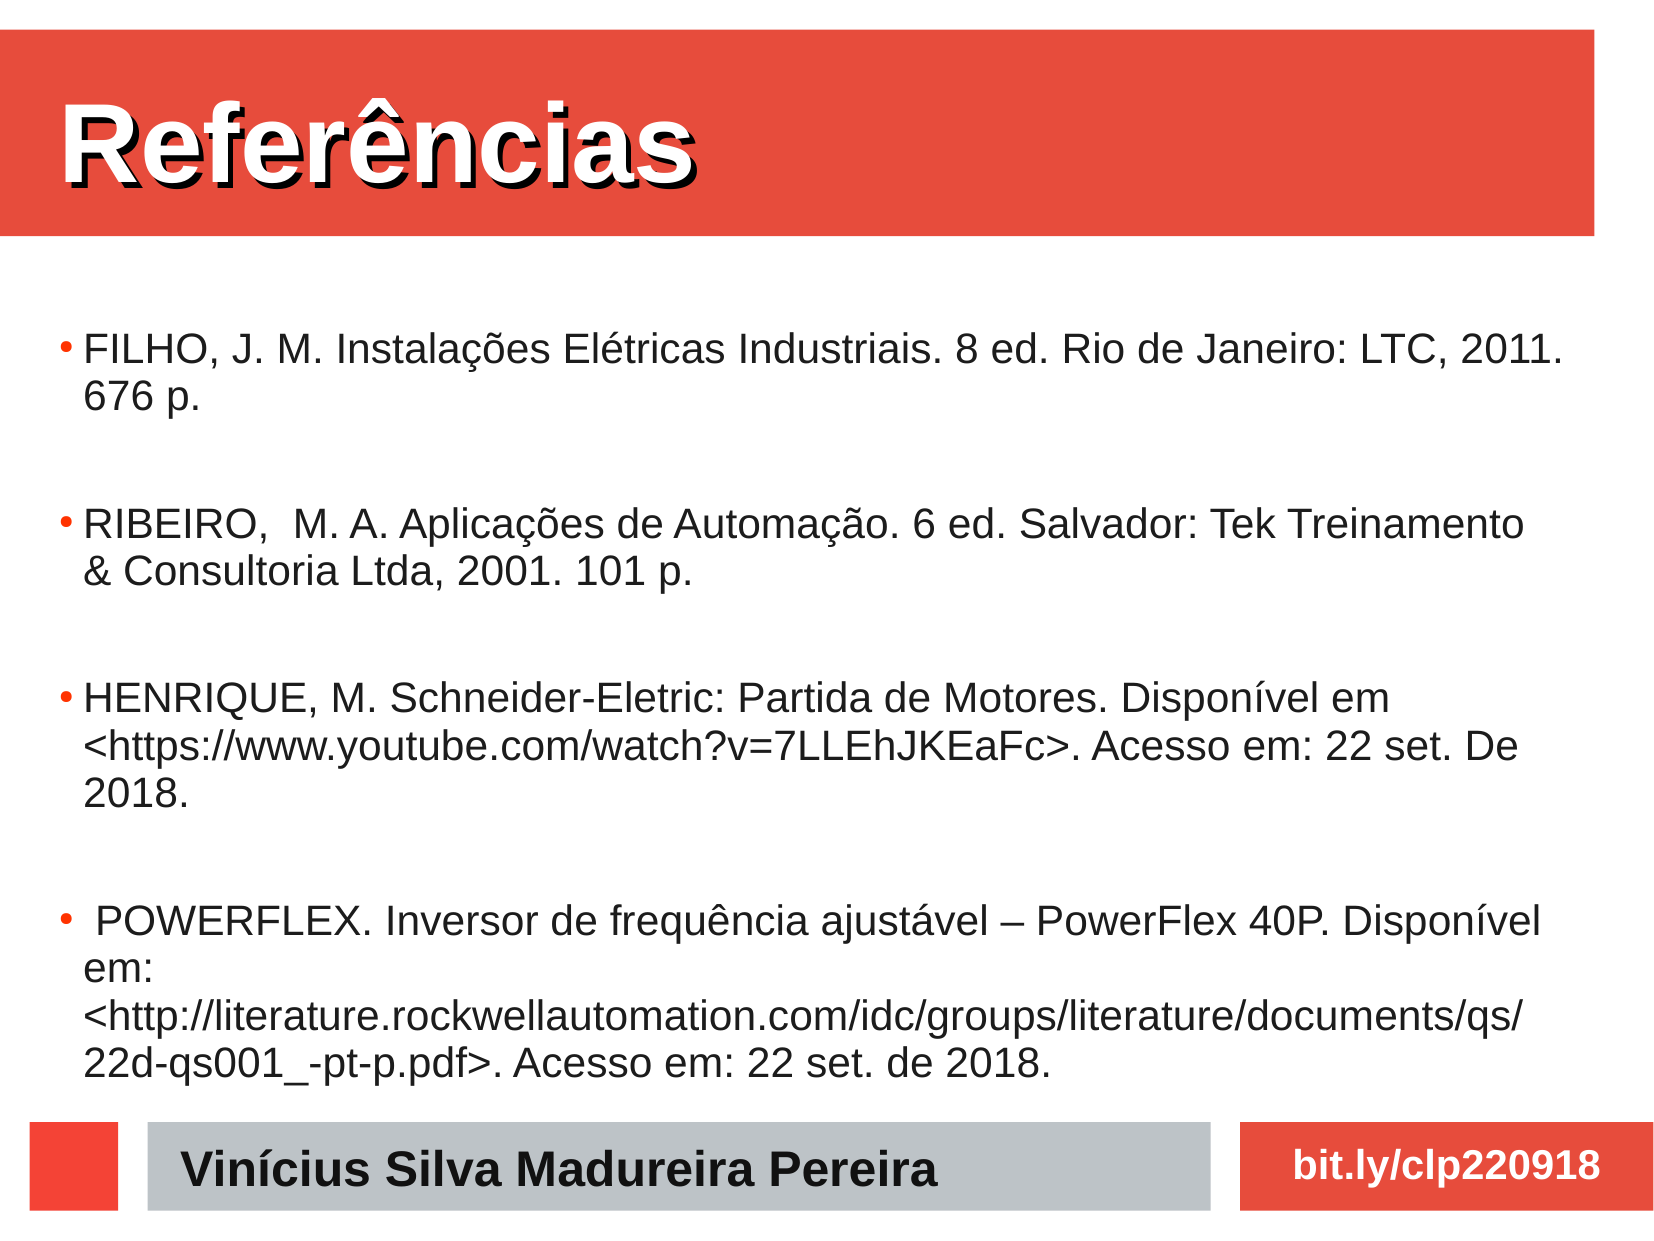

# Referências
FILHO, J. M. Instalações Elétricas Industriais. 8 ed. Rio de Janeiro: LTC, 2011. 676 p.
RIBEIRO, M. A. Aplicações de Automação. 6 ed. Salvador: Tek Treinamento & Consultoria Ltda, 2001. 101 p.
HENRIQUE, M. Schneider-Eletric: Partida de Motores. Disponível em <https://www.youtube.com/watch?v=7LLEhJKEaFc>. Acesso em: 22 set. De 2018.
 POWERFLEX. Inversor de frequência ajustável – PowerFlex 40P. Disponível em: <http://literature.rockwellautomation.com/idc/groups/literature/documents/qs/22d-qs001_-pt-p.pdf>. Acesso em: 22 set. de 2018.
Vinícius Silva Madureira Pereira
bit.ly/clp220918